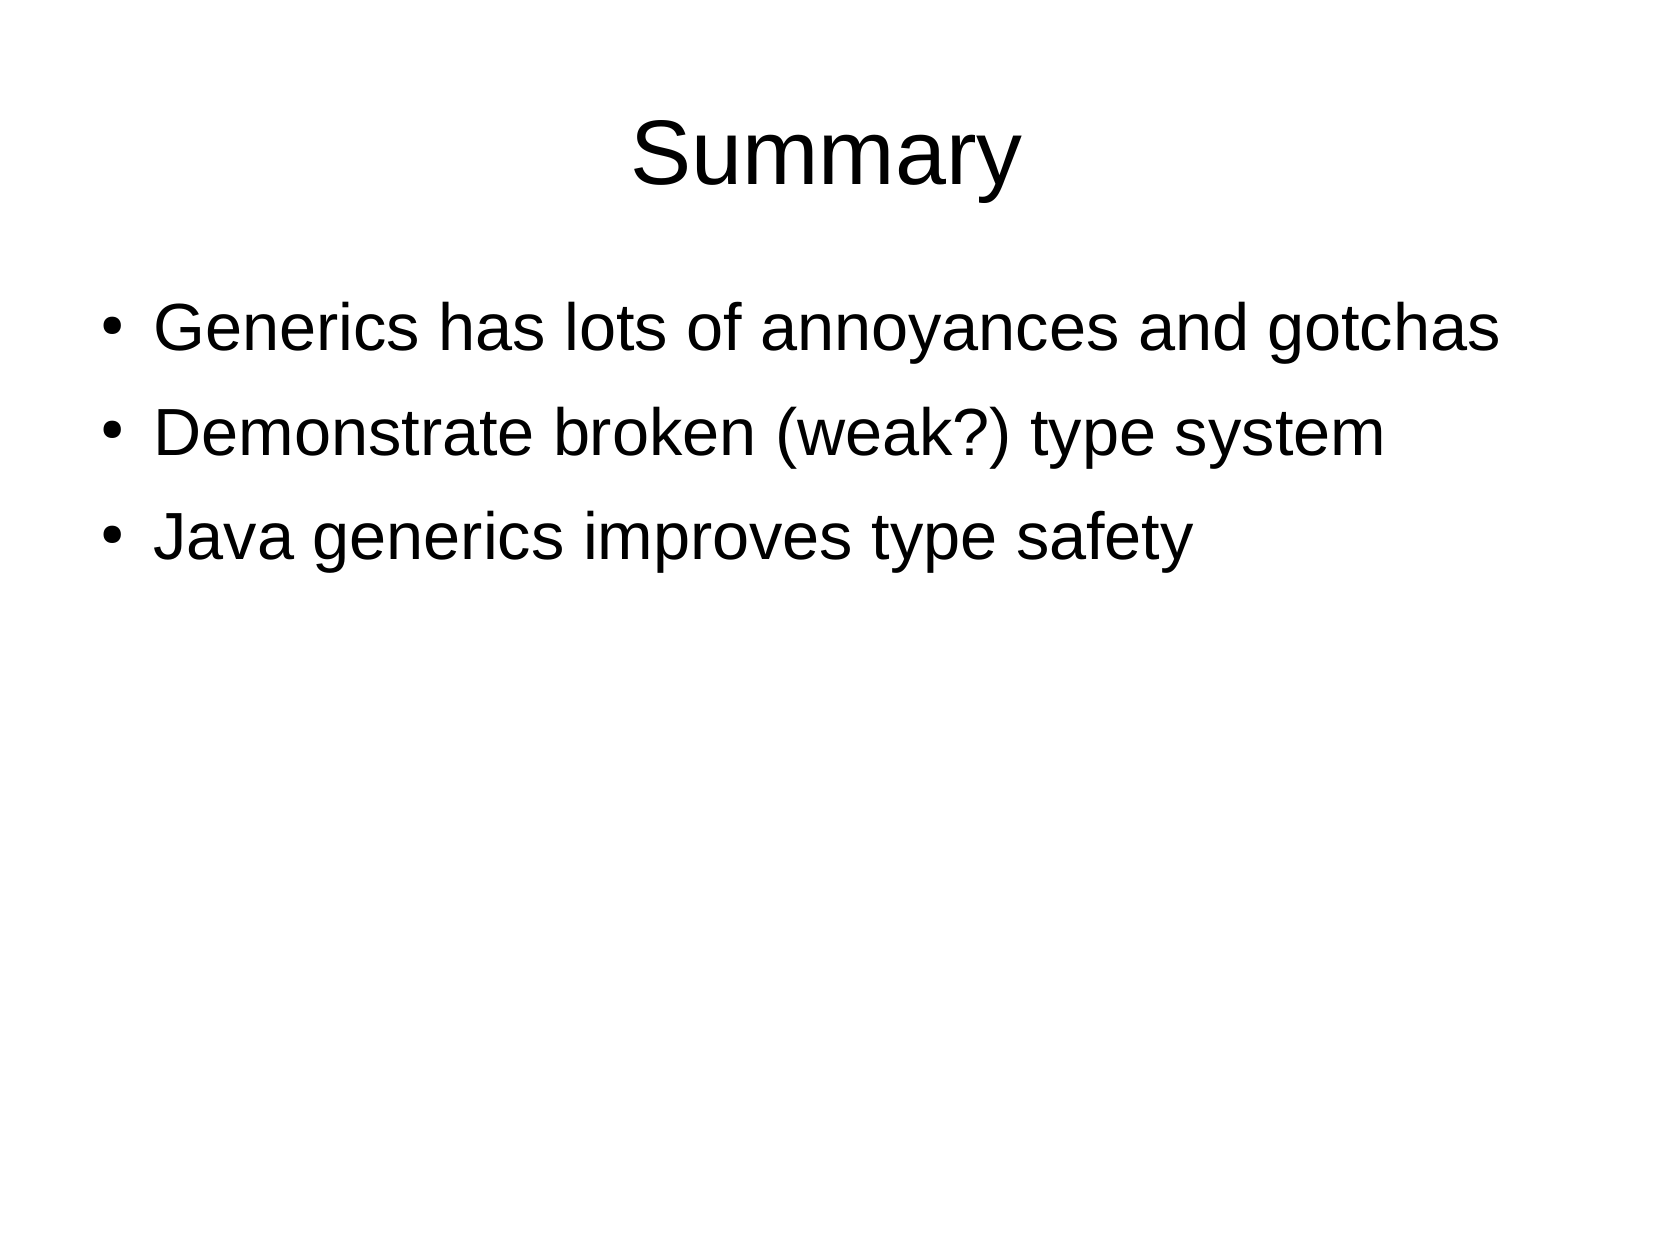

# Summary
Generics has lots of annoyances and gotchas
Demonstrate broken (weak?) type system
Java generics improves type safety